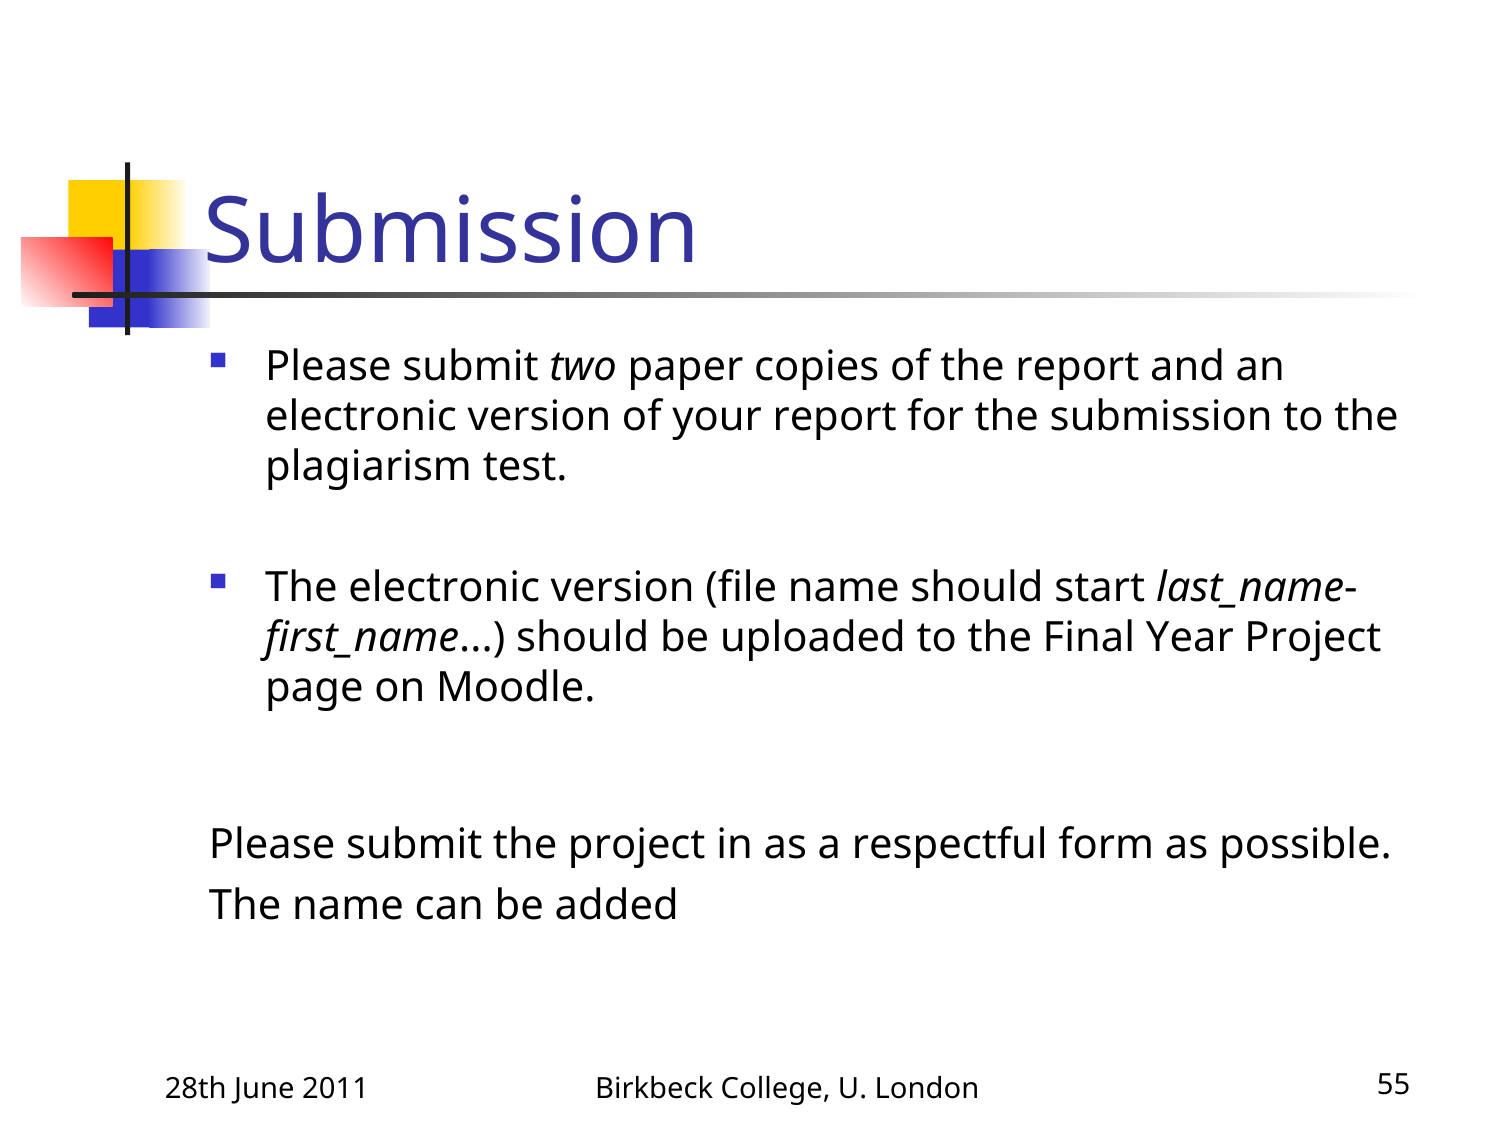

# Submission
Please submit two paper copies of the report and an electronic version of your report for the submission to the plagiarism test.
The electronic version (file name should start last_name-first_name...) should be uploaded to the Final Year Project page on Moodle.
Please submit the project in as a respectful form as possible.
The name can be added
28th June 2011
Birkbeck College, U. London